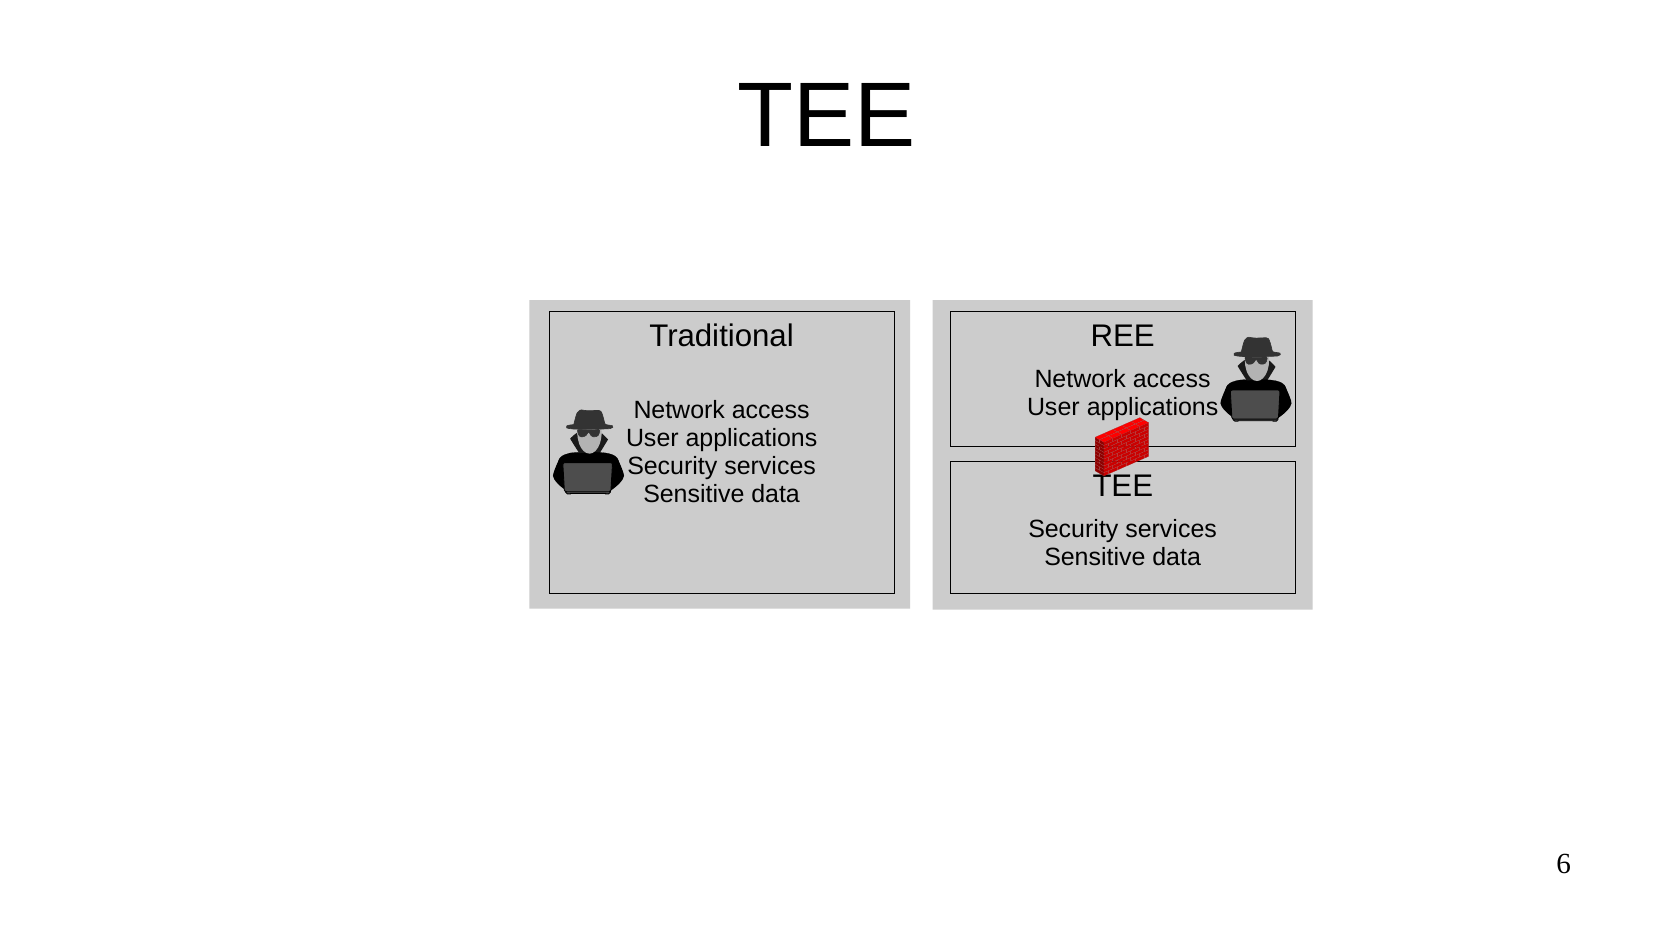

# TEE
REE
Network access
User applications
Traditional
Network access
User applications
Security services
Sensitive data
TEE
Security services
Sensitive data
6